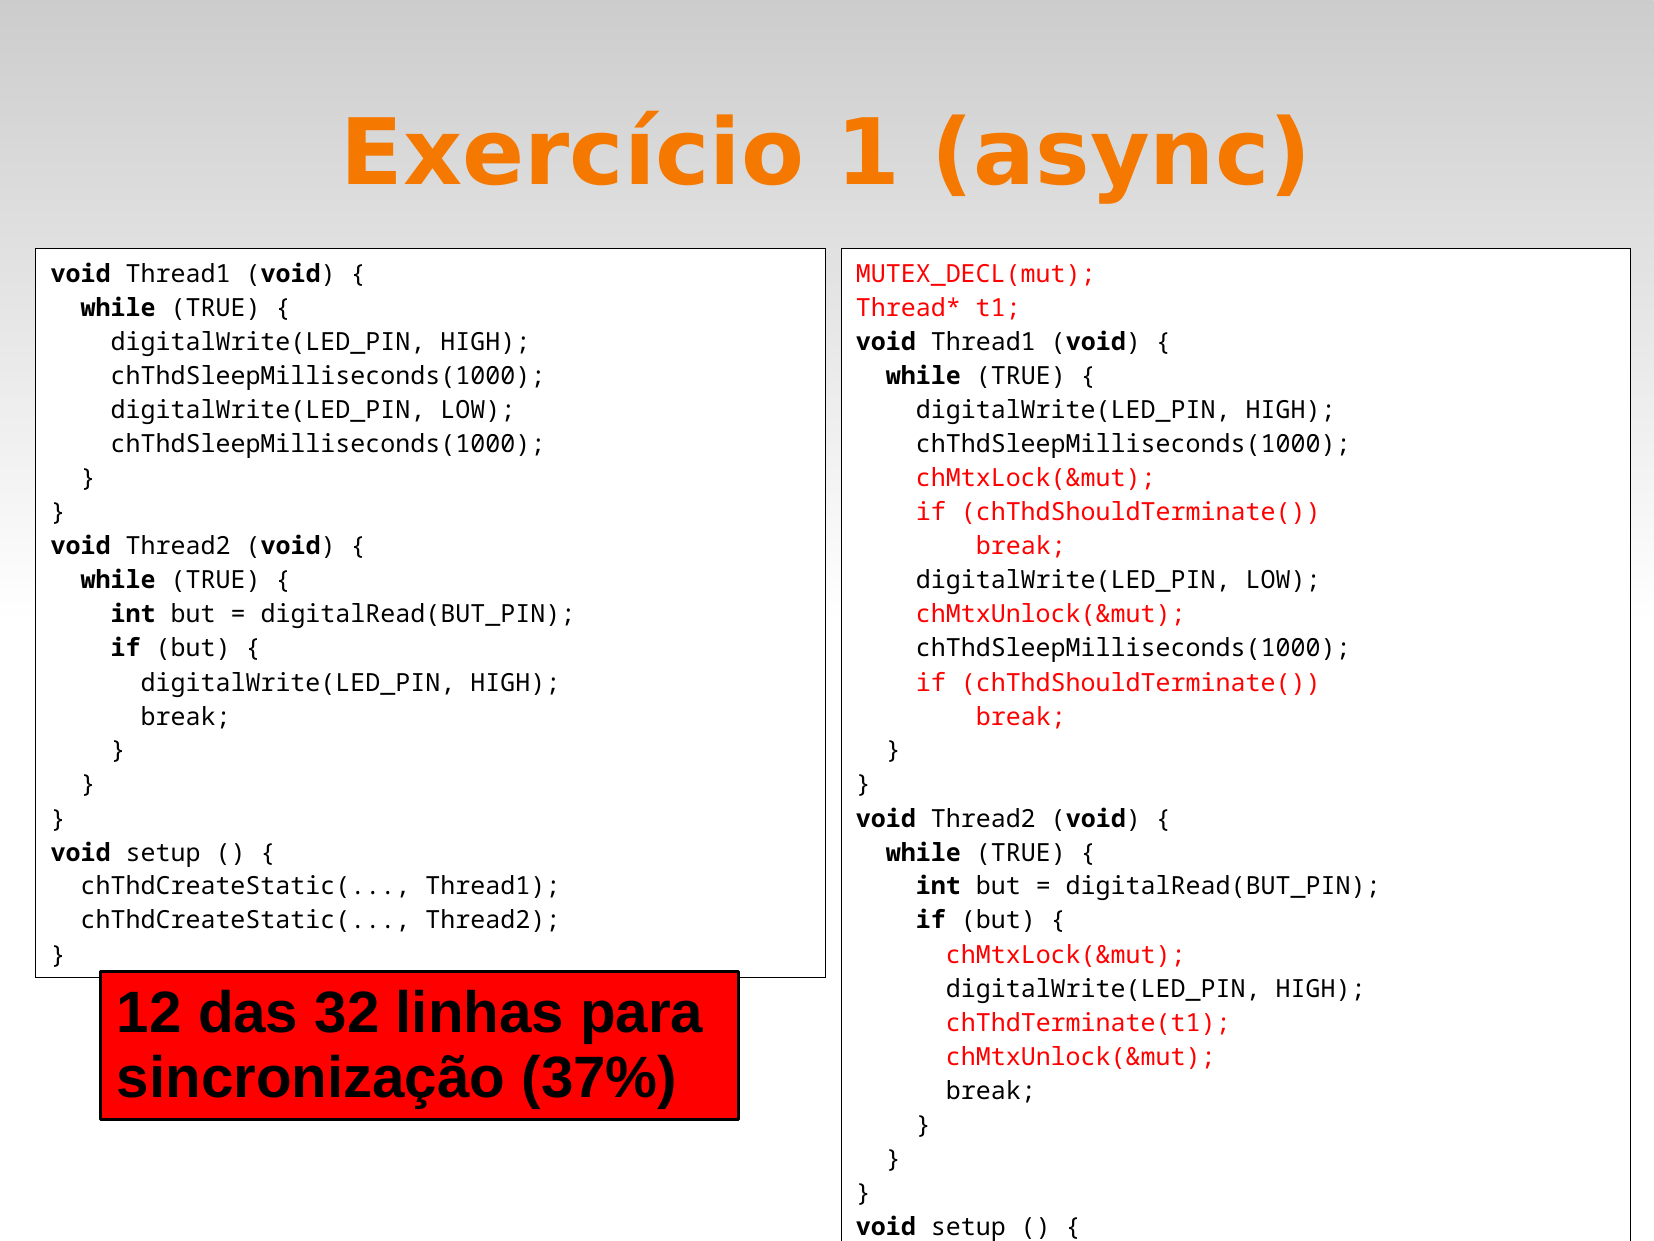

# Exercício 1 (async)
void Thread1 (void) {
 while (TRUE) {
 digitalWrite(LED_PIN, HIGH);
 chThdSleepMilliseconds(1000);
 digitalWrite(LED_PIN, LOW);
 chThdSleepMilliseconds(1000);
 }
}
void Thread2 (void) {
 while (TRUE) {
 int but = digitalRead(BUT_PIN);
 if (but) {
 digitalWrite(LED_PIN, HIGH);
 break;
 }
 }
}
void setup () {
 chThdCreateStatic(..., Thread1);
 chThdCreateStatic(..., Thread2);
}
MUTEX_DECL(mut);
Thread* t1;
void Thread1 (void) {
 while (TRUE) {
 digitalWrite(LED_PIN, HIGH);
 chThdSleepMilliseconds(1000);
 chMtxLock(&mut);
 if (chThdShouldTerminate())
 break;
 digitalWrite(LED_PIN, LOW);
 chMtxUnlock(&mut);
 chThdSleepMilliseconds(1000);
 if (chThdShouldTerminate())
 break;
 }
}
void Thread2 (void) {
 while (TRUE) {
 int but = digitalRead(BUT_PIN);
 if (but) {
 chMtxLock(&mut);
 digitalWrite(LED_PIN, HIGH);
 chThdTerminate(t1);
 chMtxUnlock(&mut);
 break;
 }
 }
}
void setup () {
 t1 = chThdCreateStatic(..., Thread1);
 chThdCreateStatic(..., Thread2);
}
12 das 32 linhas para sincronização (37%)